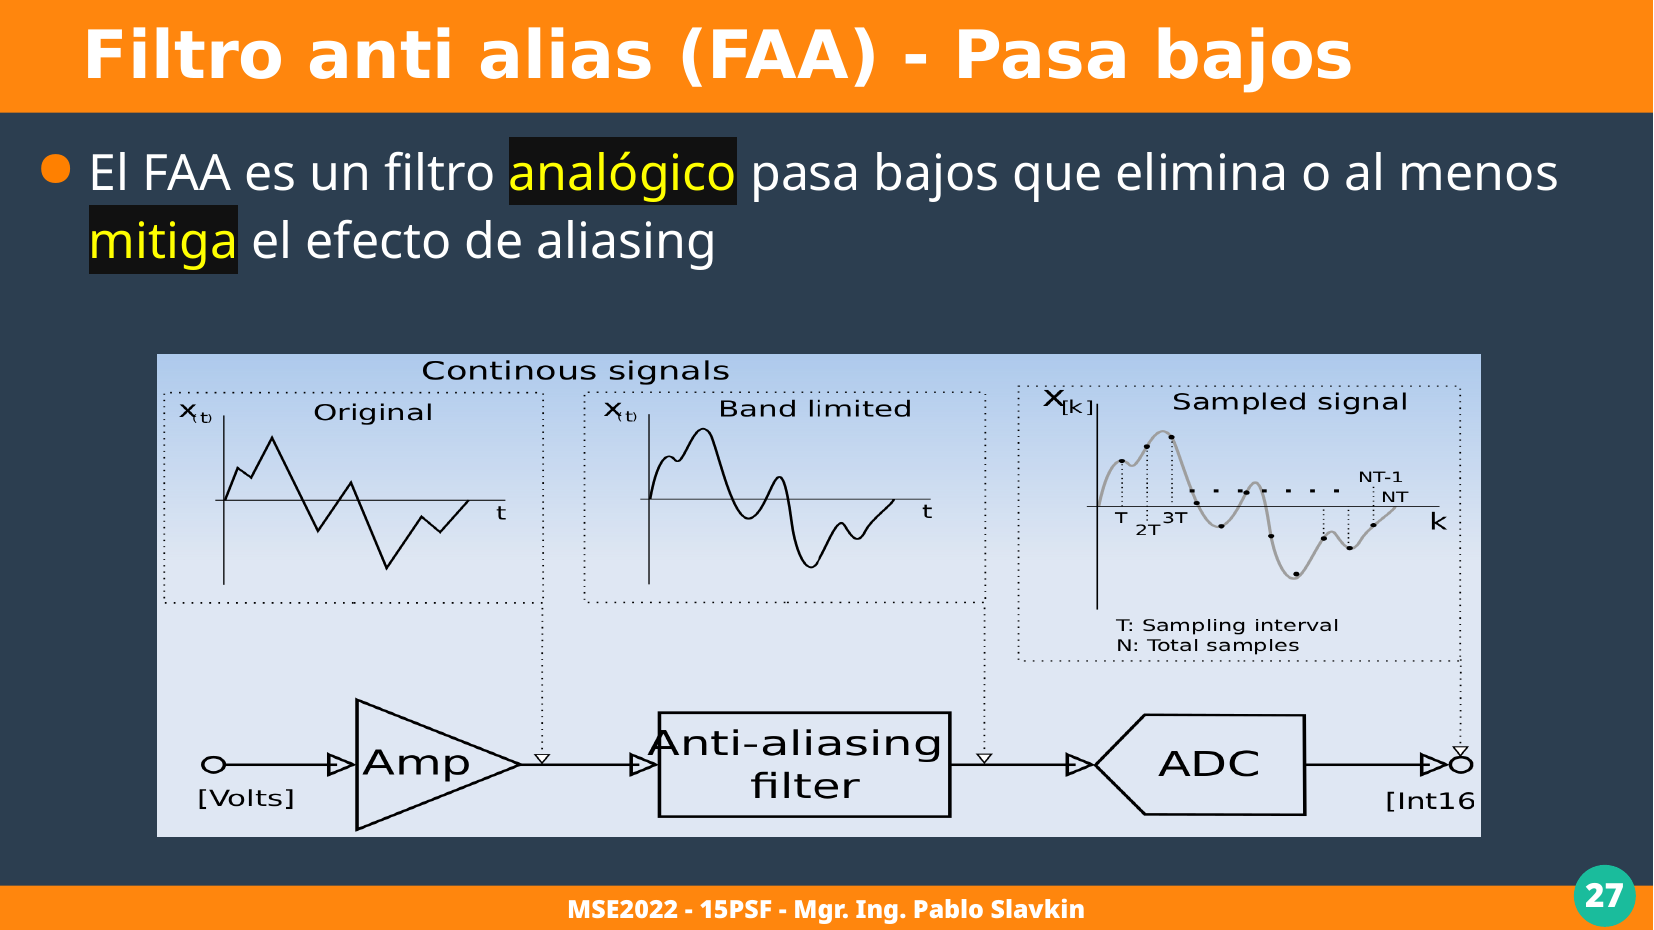

Filtro anti alias (FAA) - Pasa bajos
# El FAA es un filtro analógico pasa bajos que elimina o al menos mitiga el efecto de aliasing
MSE2022 - 15PSF - Mgr. Ing. Pablo Slavkin